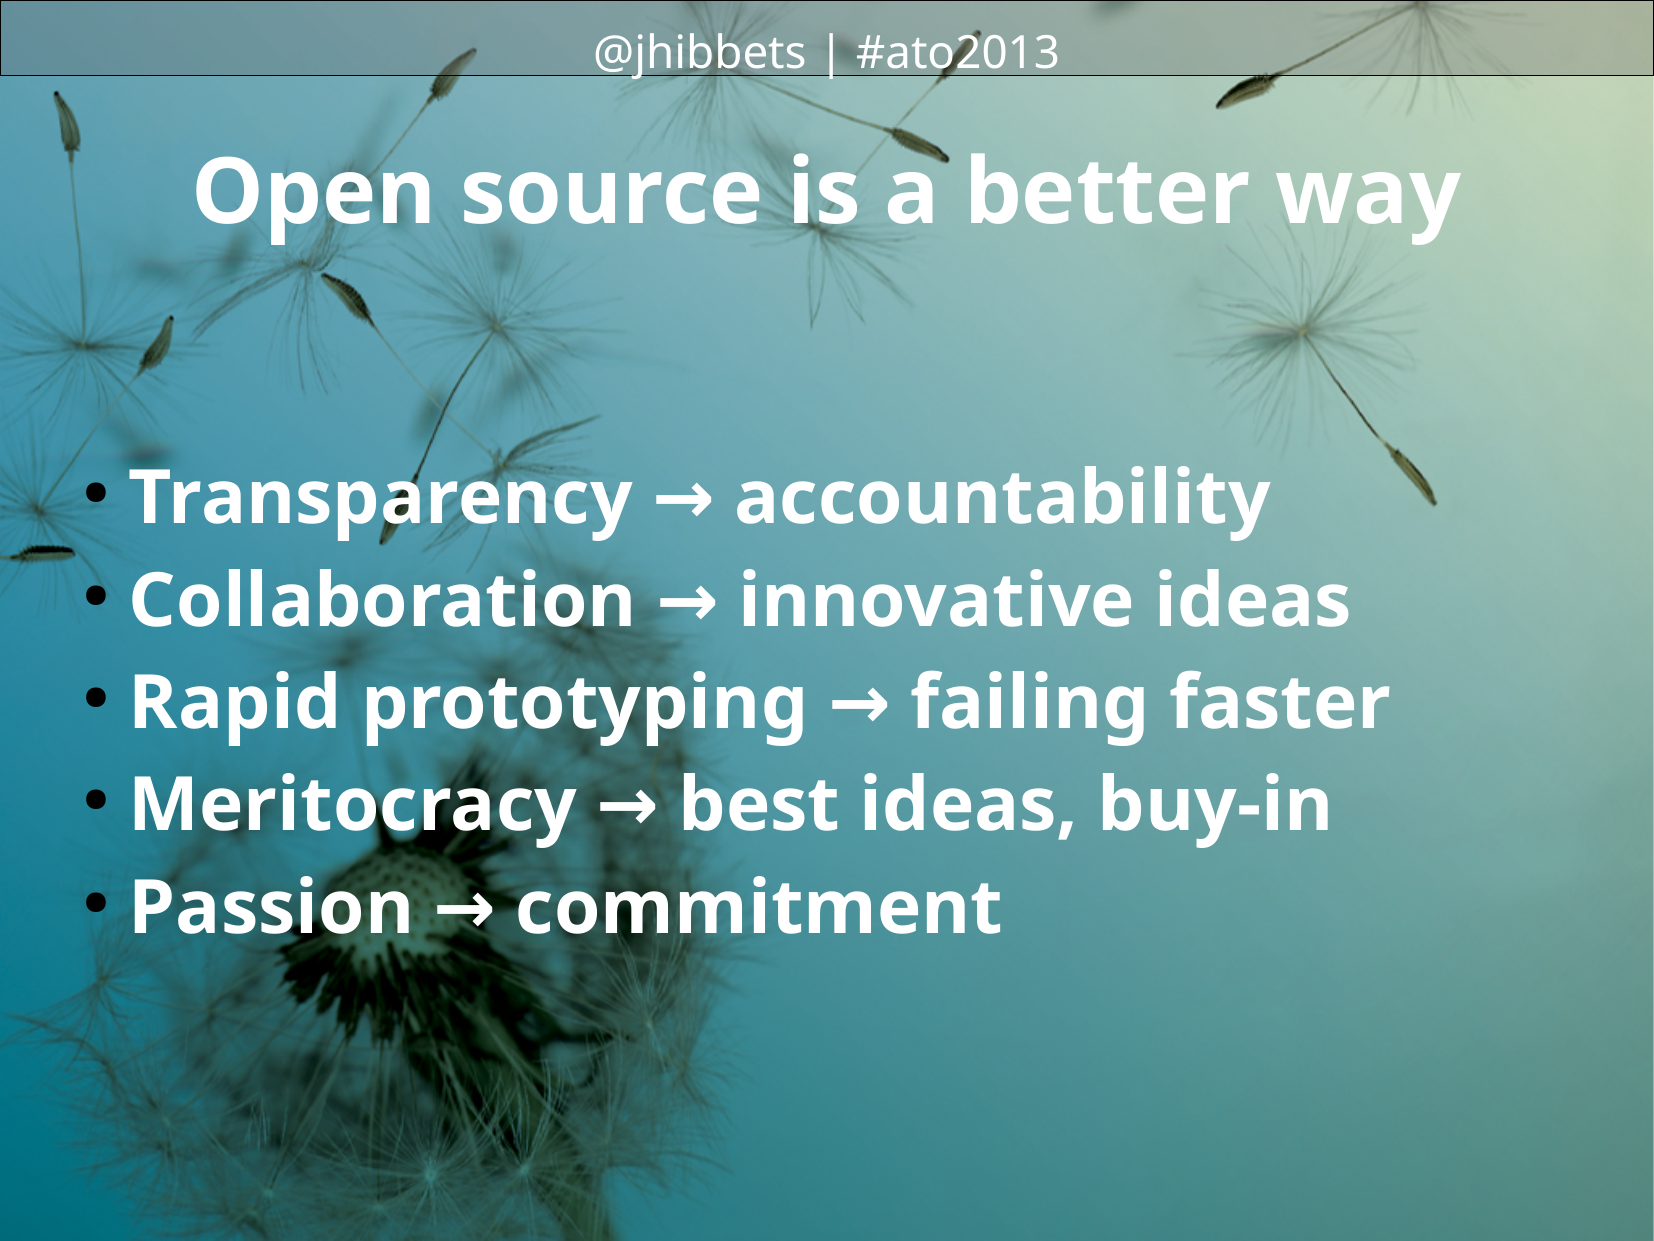

# Open source is a better way
 Transparency → accountability
 Collaboration → innovative ideas
 Rapid prototyping → failing faster
 Meritocracy → best ideas, buy-in
 Passion → commitment